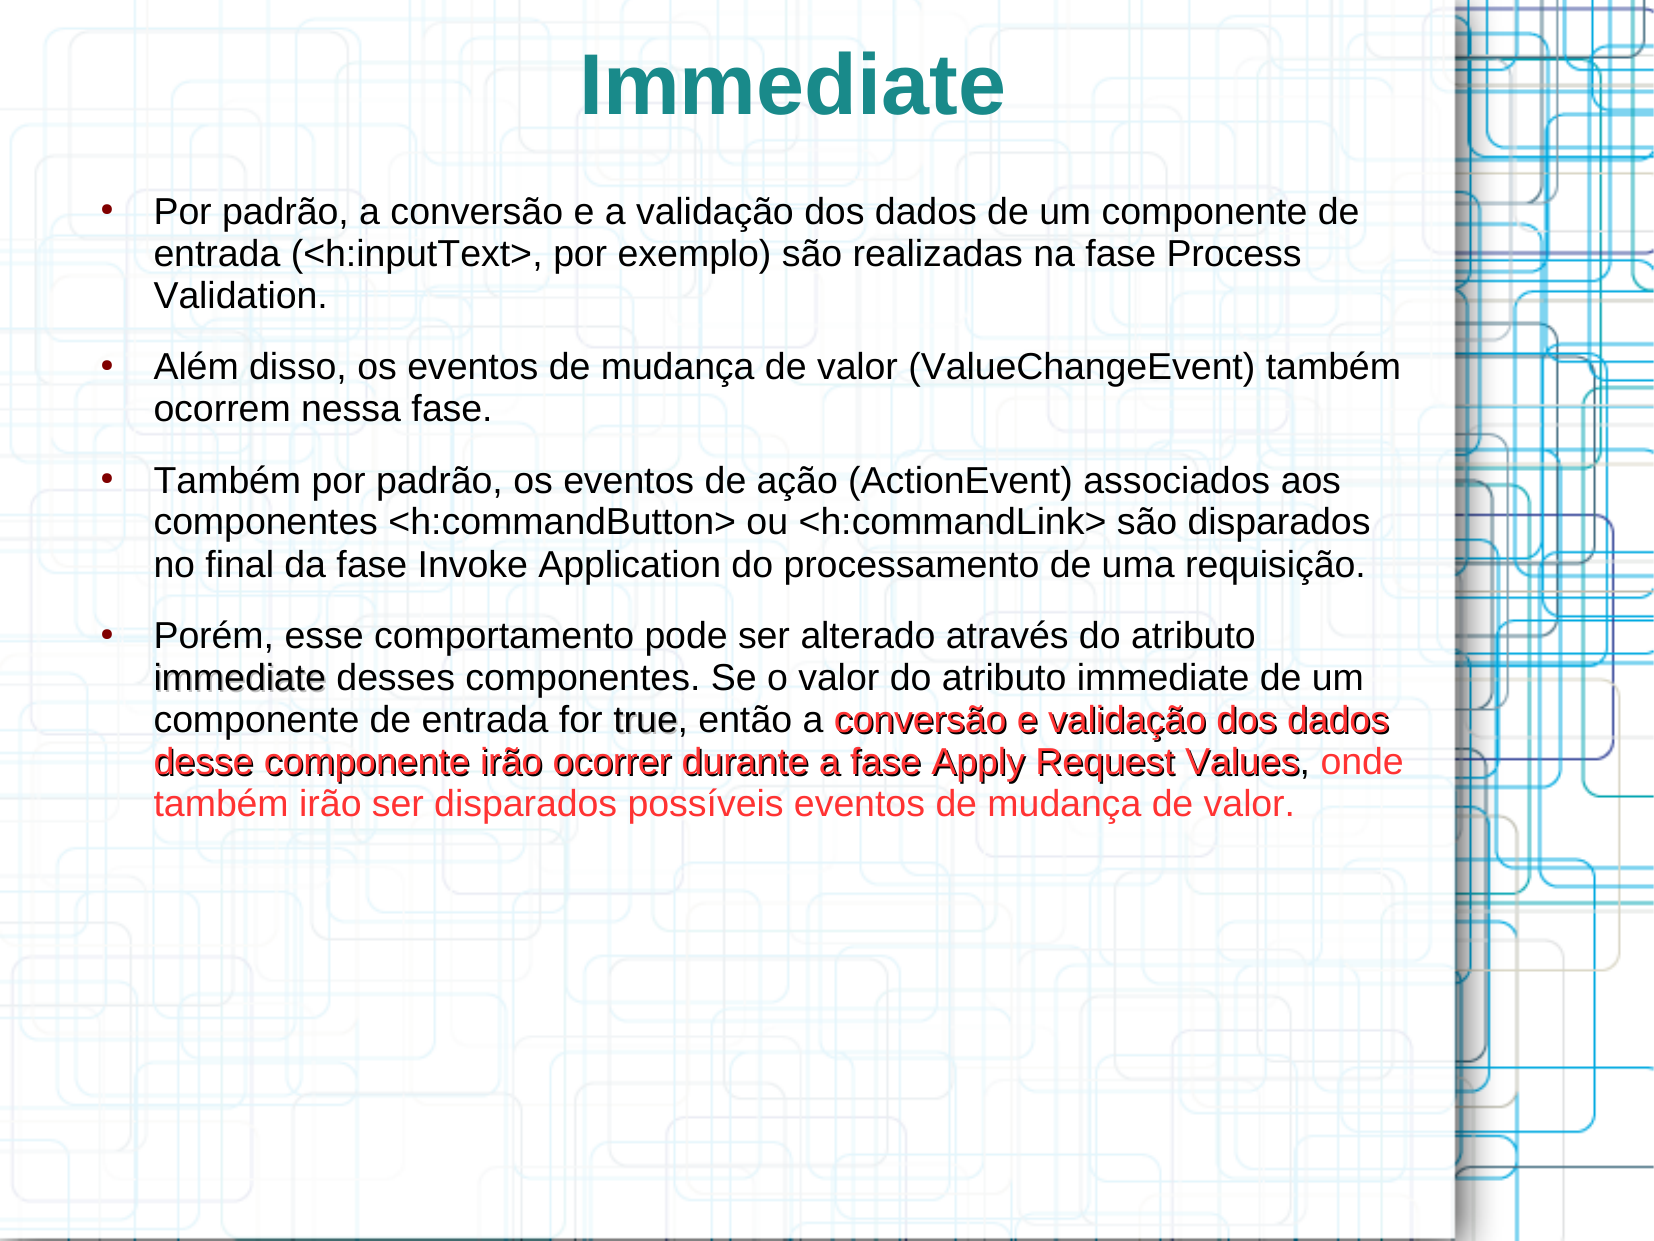

Immediate
# Por padrão, a conversão e a validação dos dados de um componente de entrada (<h:inputText>, por exemplo) são realizadas na fase Process Validation.
Além disso, os eventos de mudança de valor (ValueChangeEvent) também ocorrem nessa fase.
Também por padrão, os eventos de ação (ActionEvent) associados aos componentes <h:commandButton> ou <h:commandLink> são disparados no final da fase Invoke Application do processamento de uma requisição.
Porém, esse comportamento pode ser alterado através do atributo immediate desses componentes. Se o valor do atributo immediate de um componente de entrada for true, então a conversão e validação dos dados desse componente irão ocorrer durante a fase Apply Request Values, onde também irão ser disparados possíveis eventos de mudança de valor.